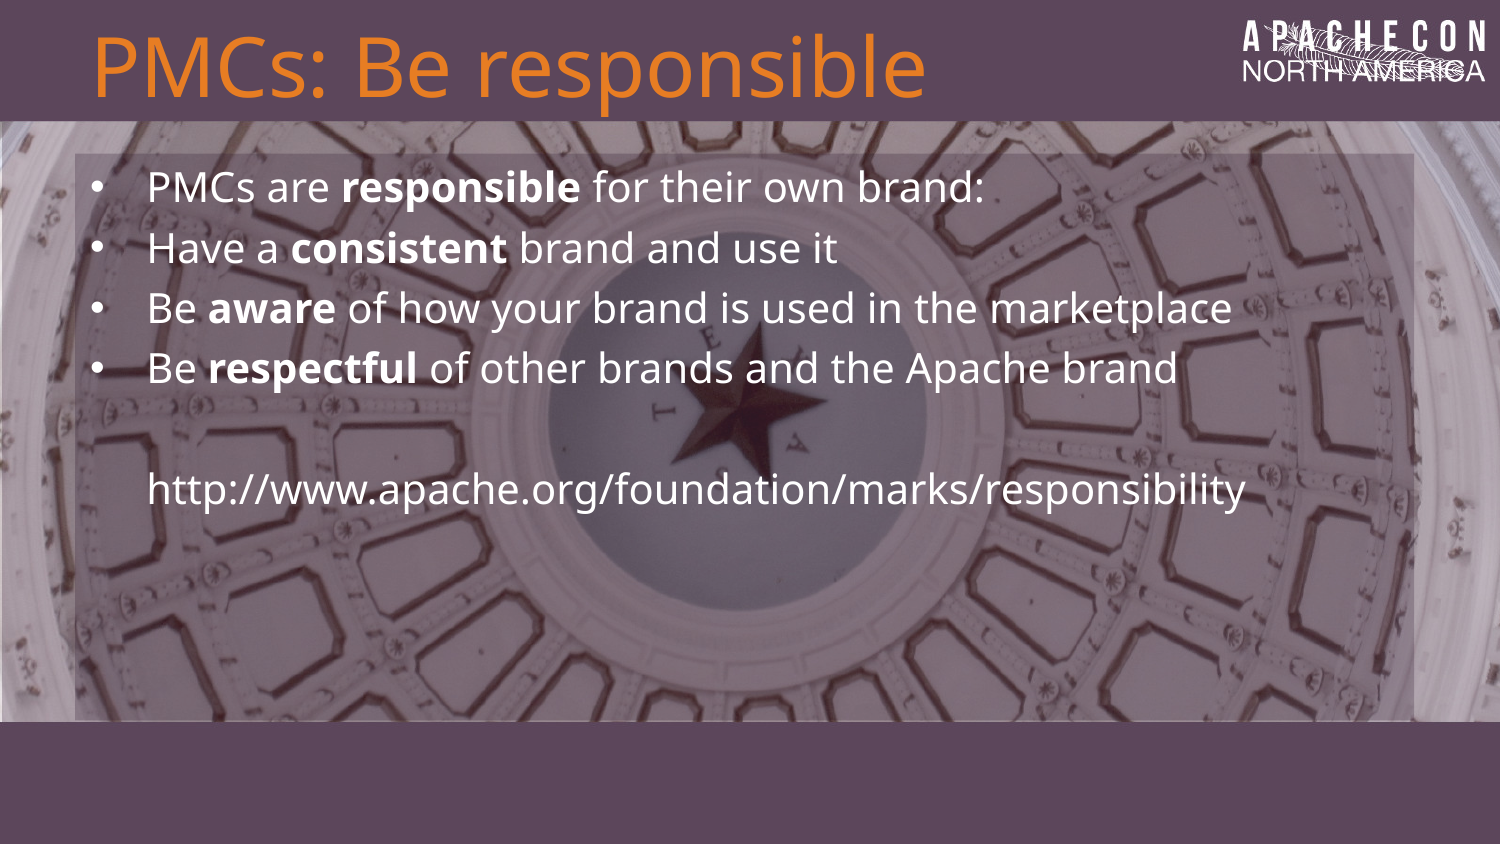

PMCs: Be responsible
PMCs are responsible for their own brand:
Have a consistent brand and use it
Be aware of how your brand is used in the marketplace
Be respectful of other brands and the Apache brand
http://www.apache.org/foundation/marks/responsibility